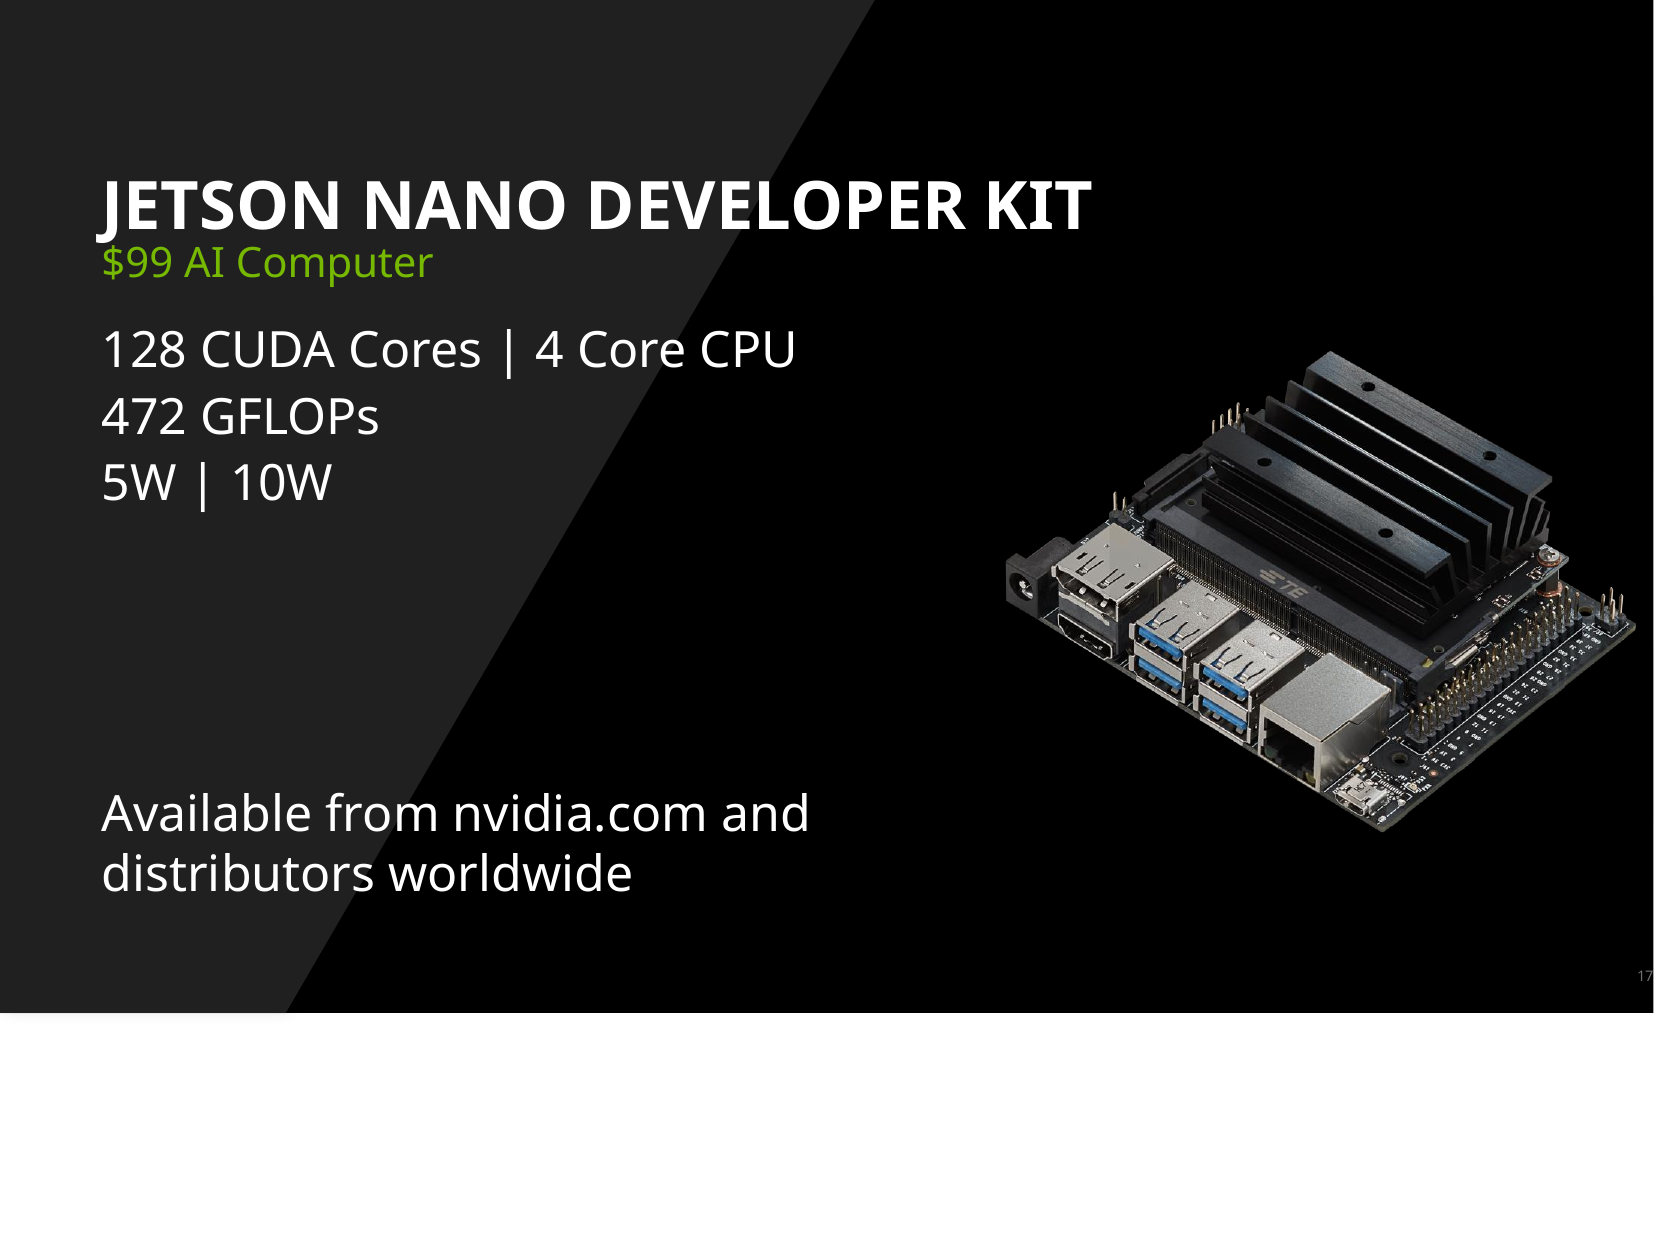

JETSON NANO DEVELOPER KIT
$99 AI Computer
128 CUDA Cores | 4 Core CPU
472 GFLOPs
5W | 10W
Available from nvidia.com and
distributors worldwide
17